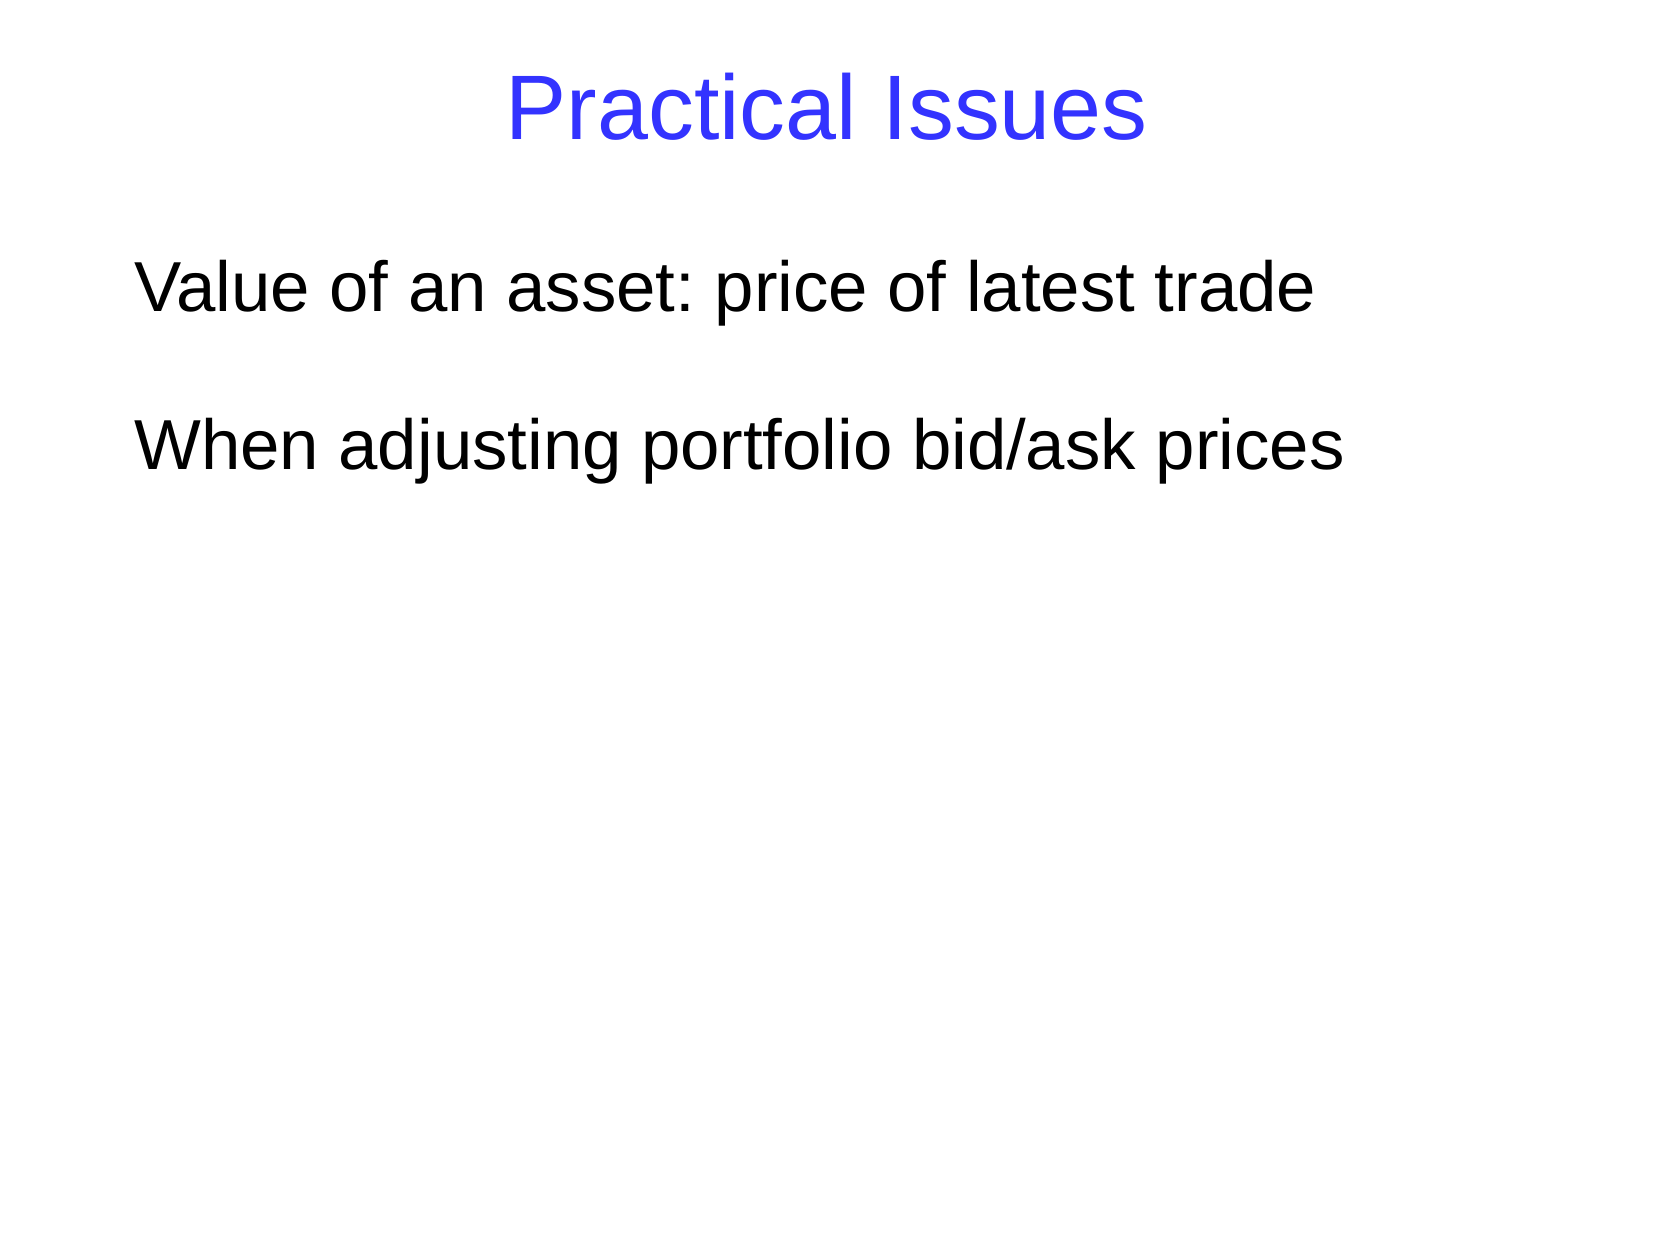

# Practical Issues
Value of an asset: price of latest trade
When adjusting portfolio bid/ask prices